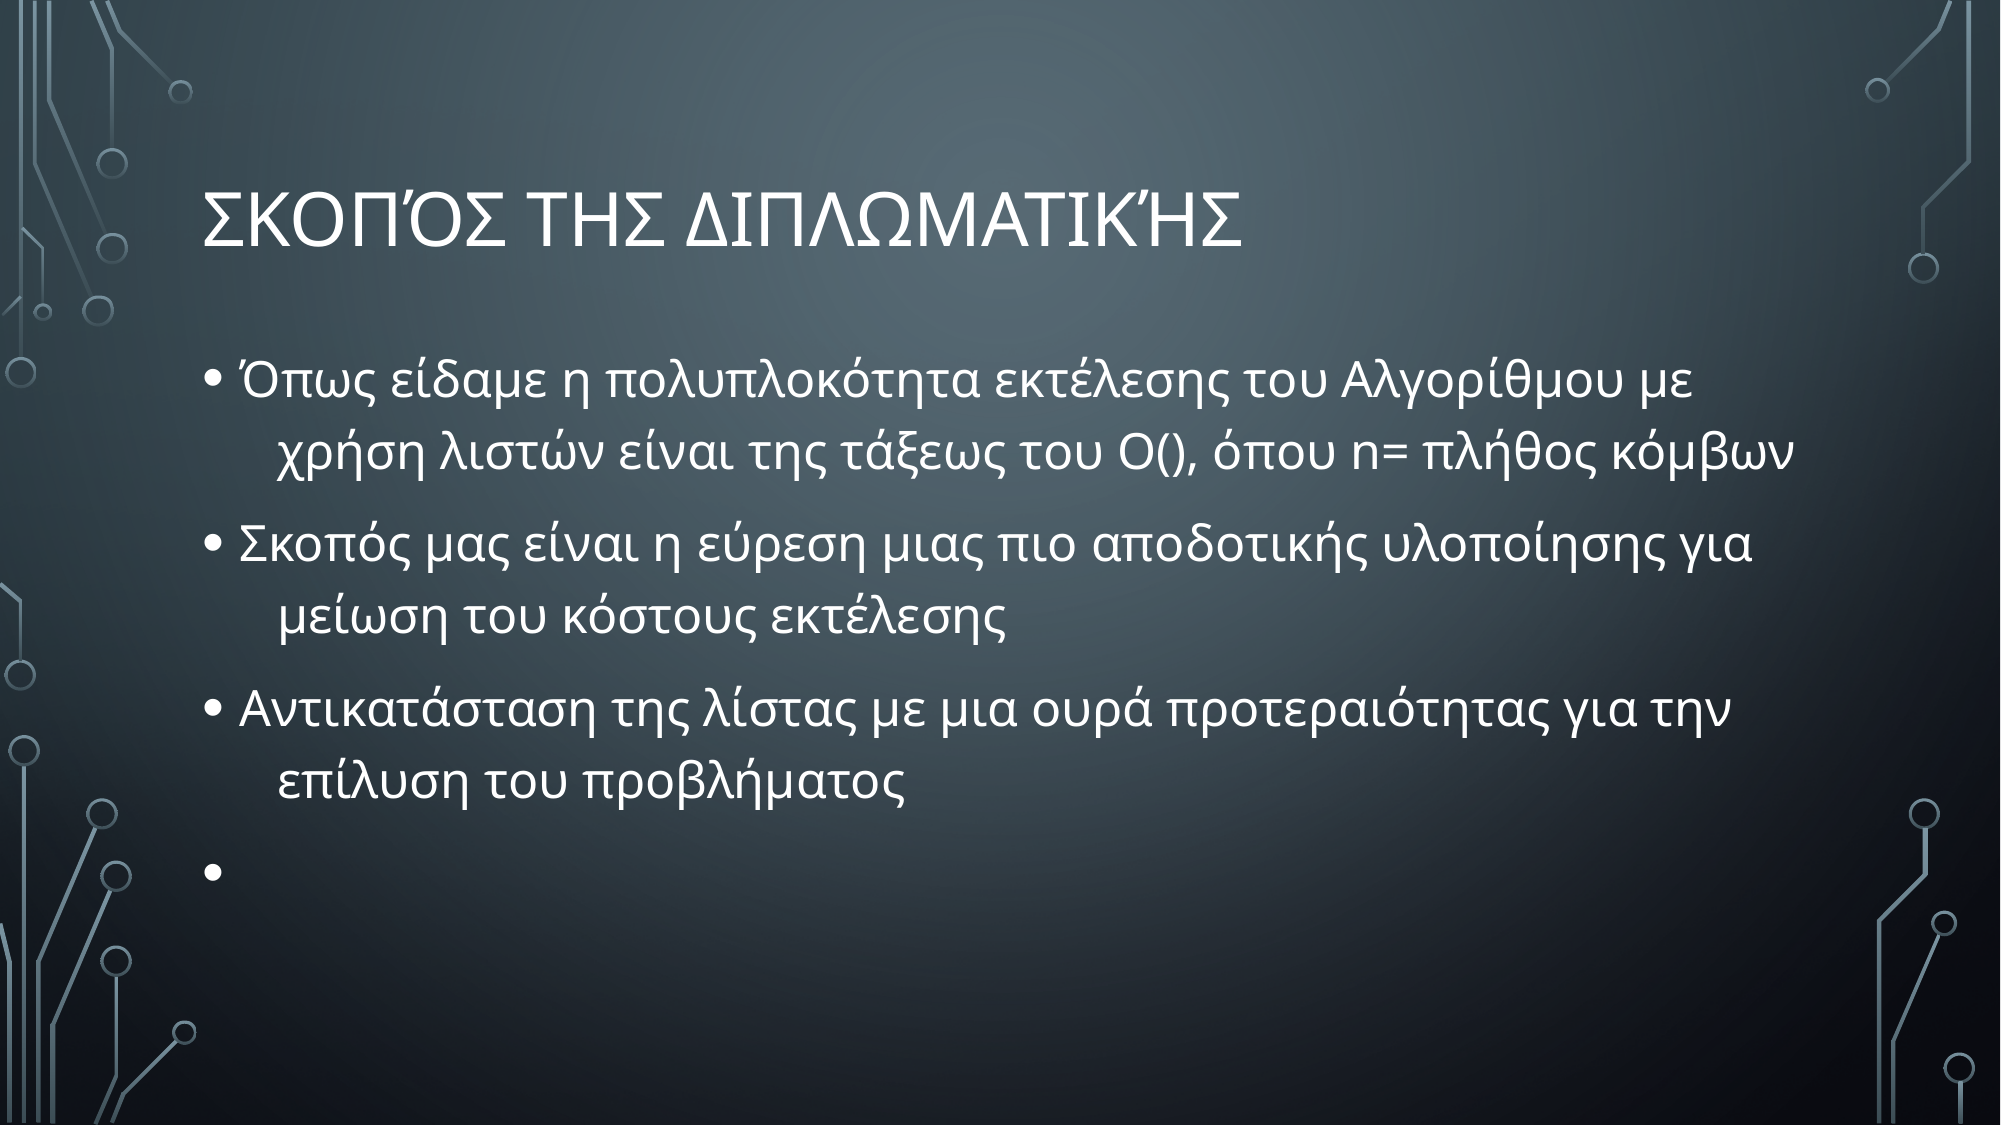

# ΣΚΟΠΌΣ ΤΗΣ ΔΙΠΛΩΜΑΤΙΚΉΣ
Όπως είδαμε η πολυπλοκότητα εκτέλεσης του Αλγορίθμου με χρήση λιστών είναι της τάξεως του O(), όπου n= πλήθος κόμβων
Σκοπός μας είναι η εύρεση μιας πιο αποδοτικής υλοποίησης για μείωση του κόστους εκτέλεσης
Αντικατάσταση της λίστας με μια ουρά προτεραιότητας για την επίλυση του προβλήματος